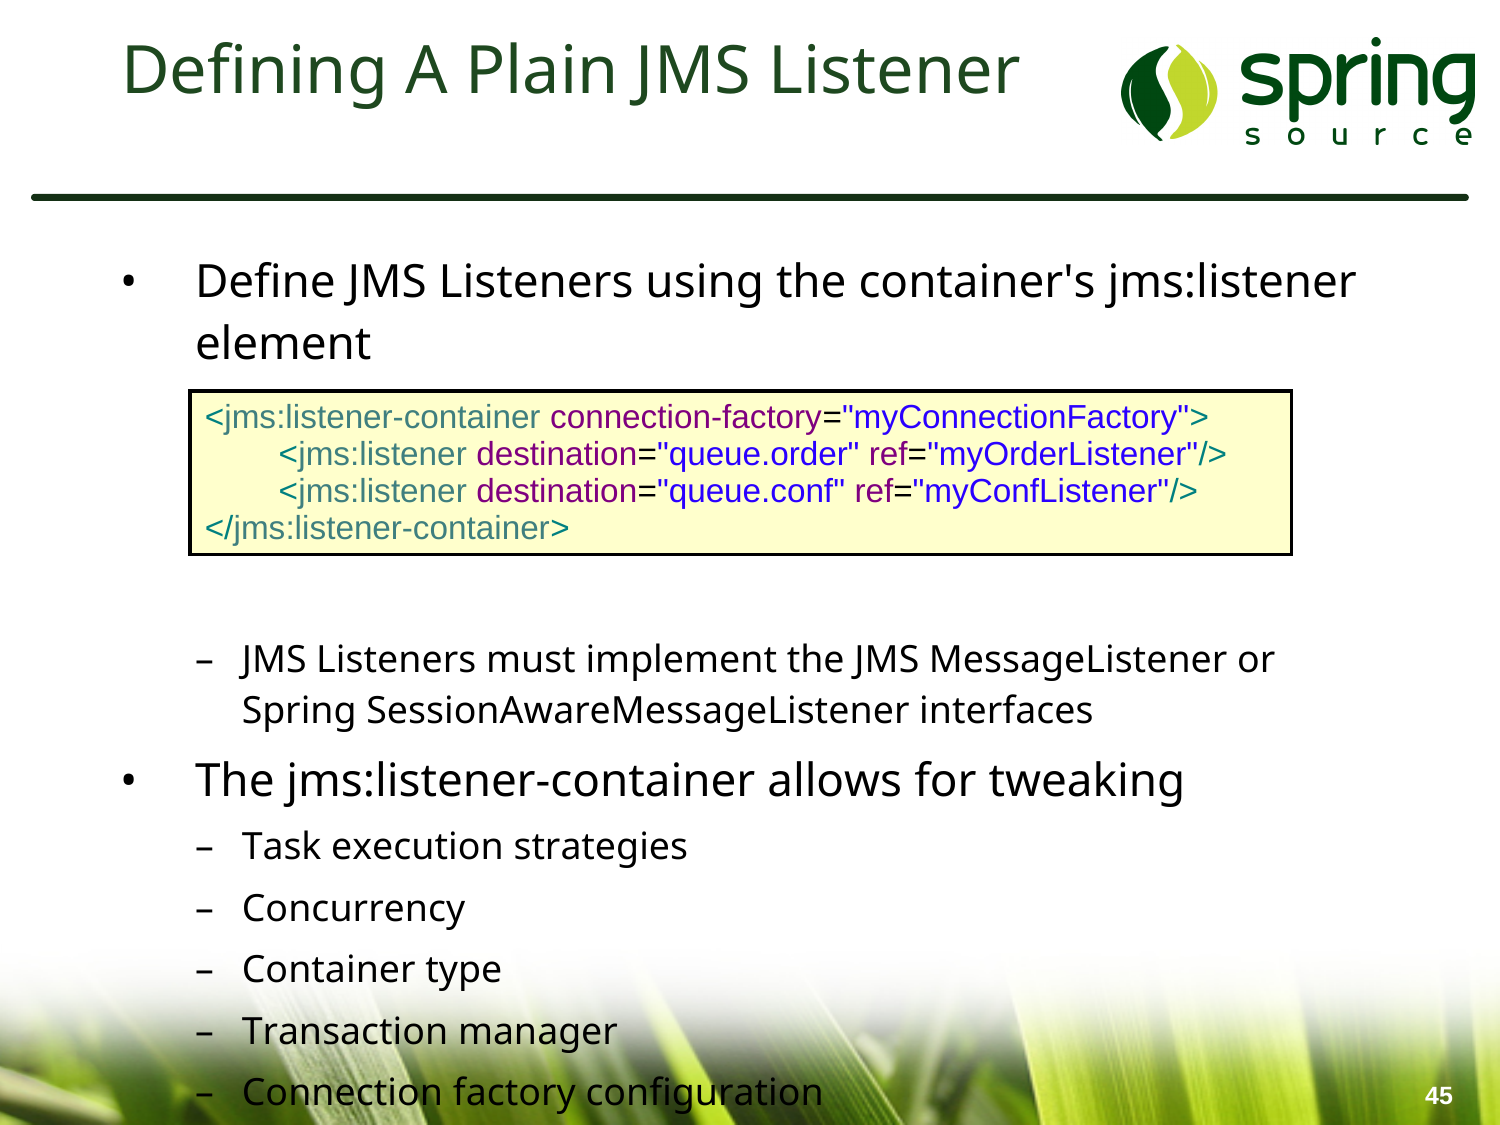

# Defining A Plain JMS Listener
Define JMS Listeners using the container's jms:listener element
JMS Listeners must implement the JMS MessageListener or Spring SessionAwareMessageListener interfaces
The jms:listener-container allows for tweaking
Task execution strategies
Concurrency
Container type
Transaction manager
Connection factory configuration
<jms:listener-container connection-factory="myConnectionFactory">
 <jms:listener destination="queue.order" ref="myOrderListener"/>
 <jms:listener destination="queue.conf" ref="myConfListener"/>
</jms:listener-container>